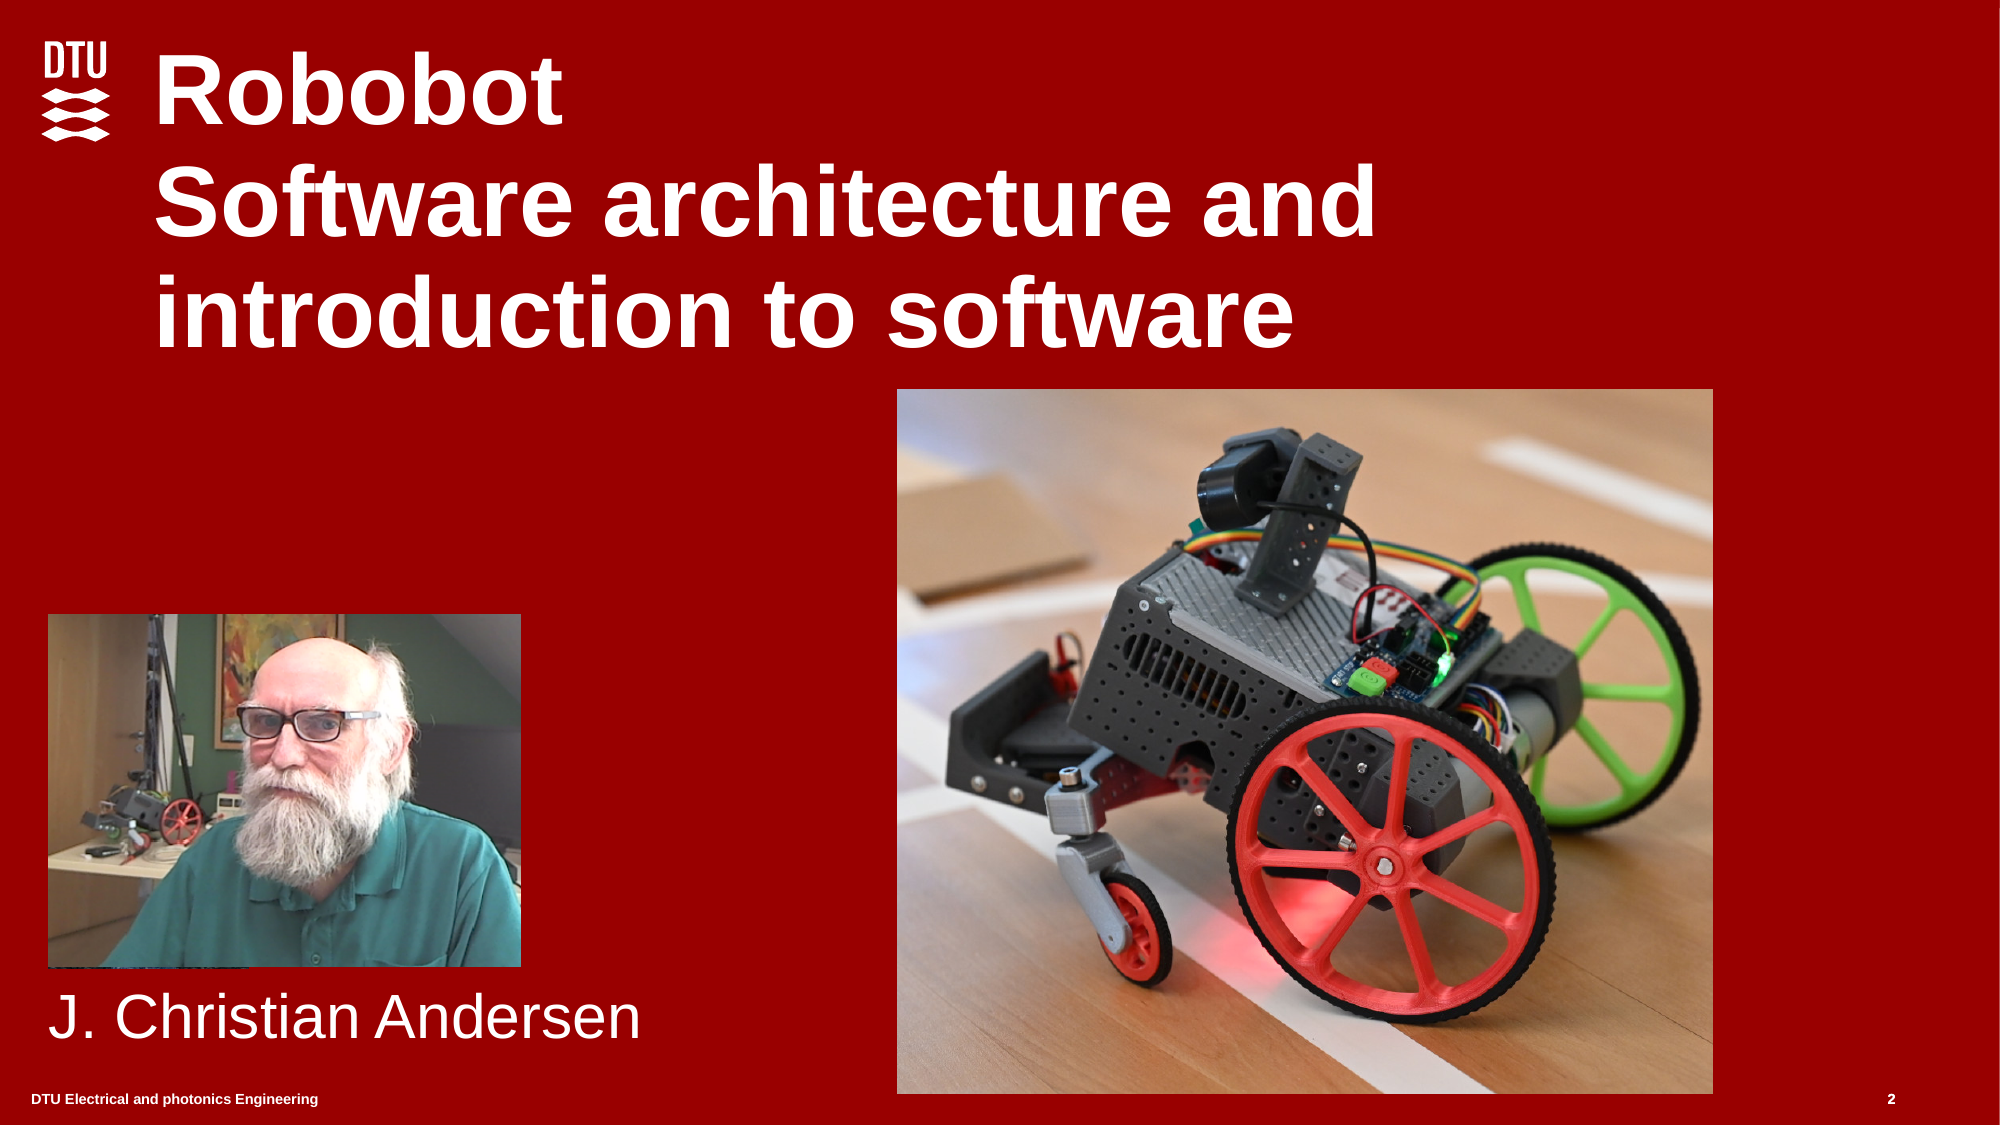

# Robobot Software architecture and introduction to software
J. Christian Andersen
2